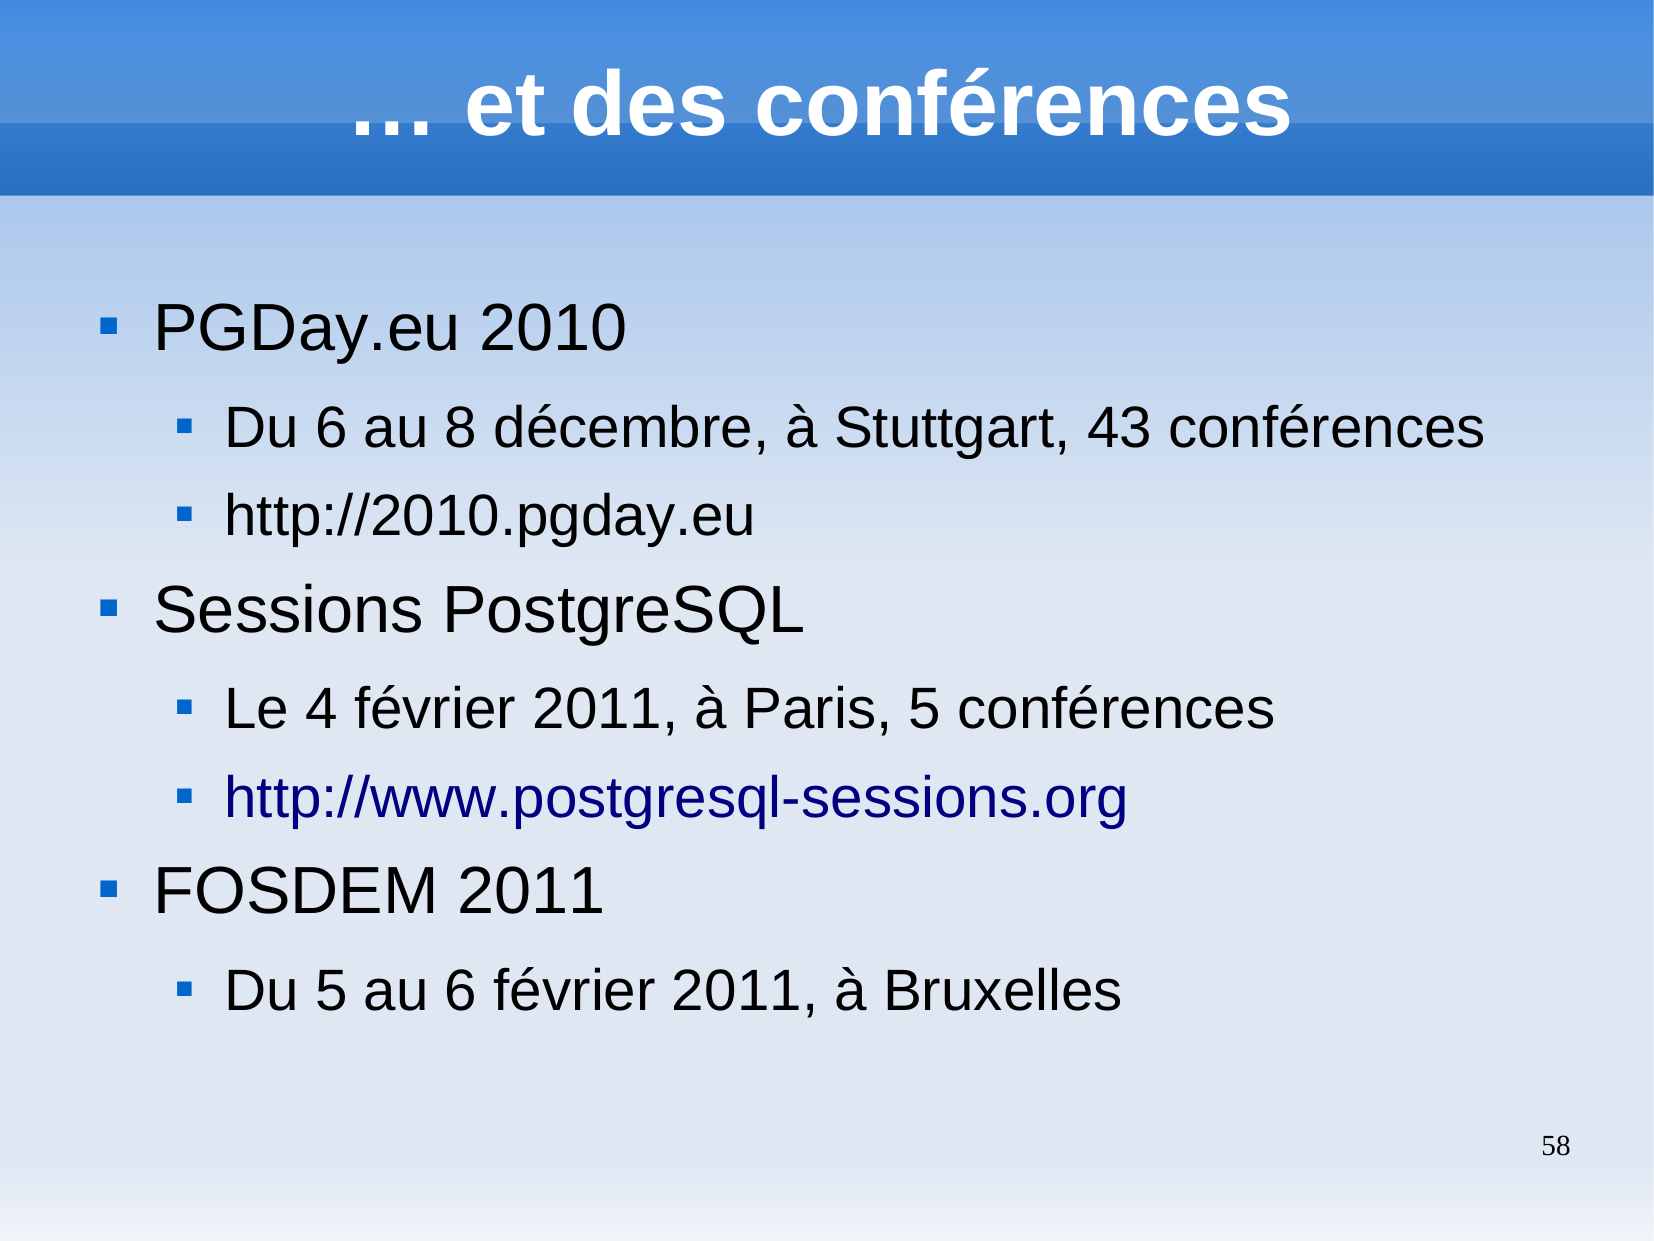

# … et des conférences
PGDay.eu 2010
Du 6 au 8 décembre, à Stuttgart, 43 conférences
http://2010.pgday.eu
Sessions PostgreSQL
Le 4 février 2011, à Paris, 5 conférences
http://www.postgresql-sessions.org
FOSDEM 2011
Du 5 au 6 février 2011, à Bruxelles
58